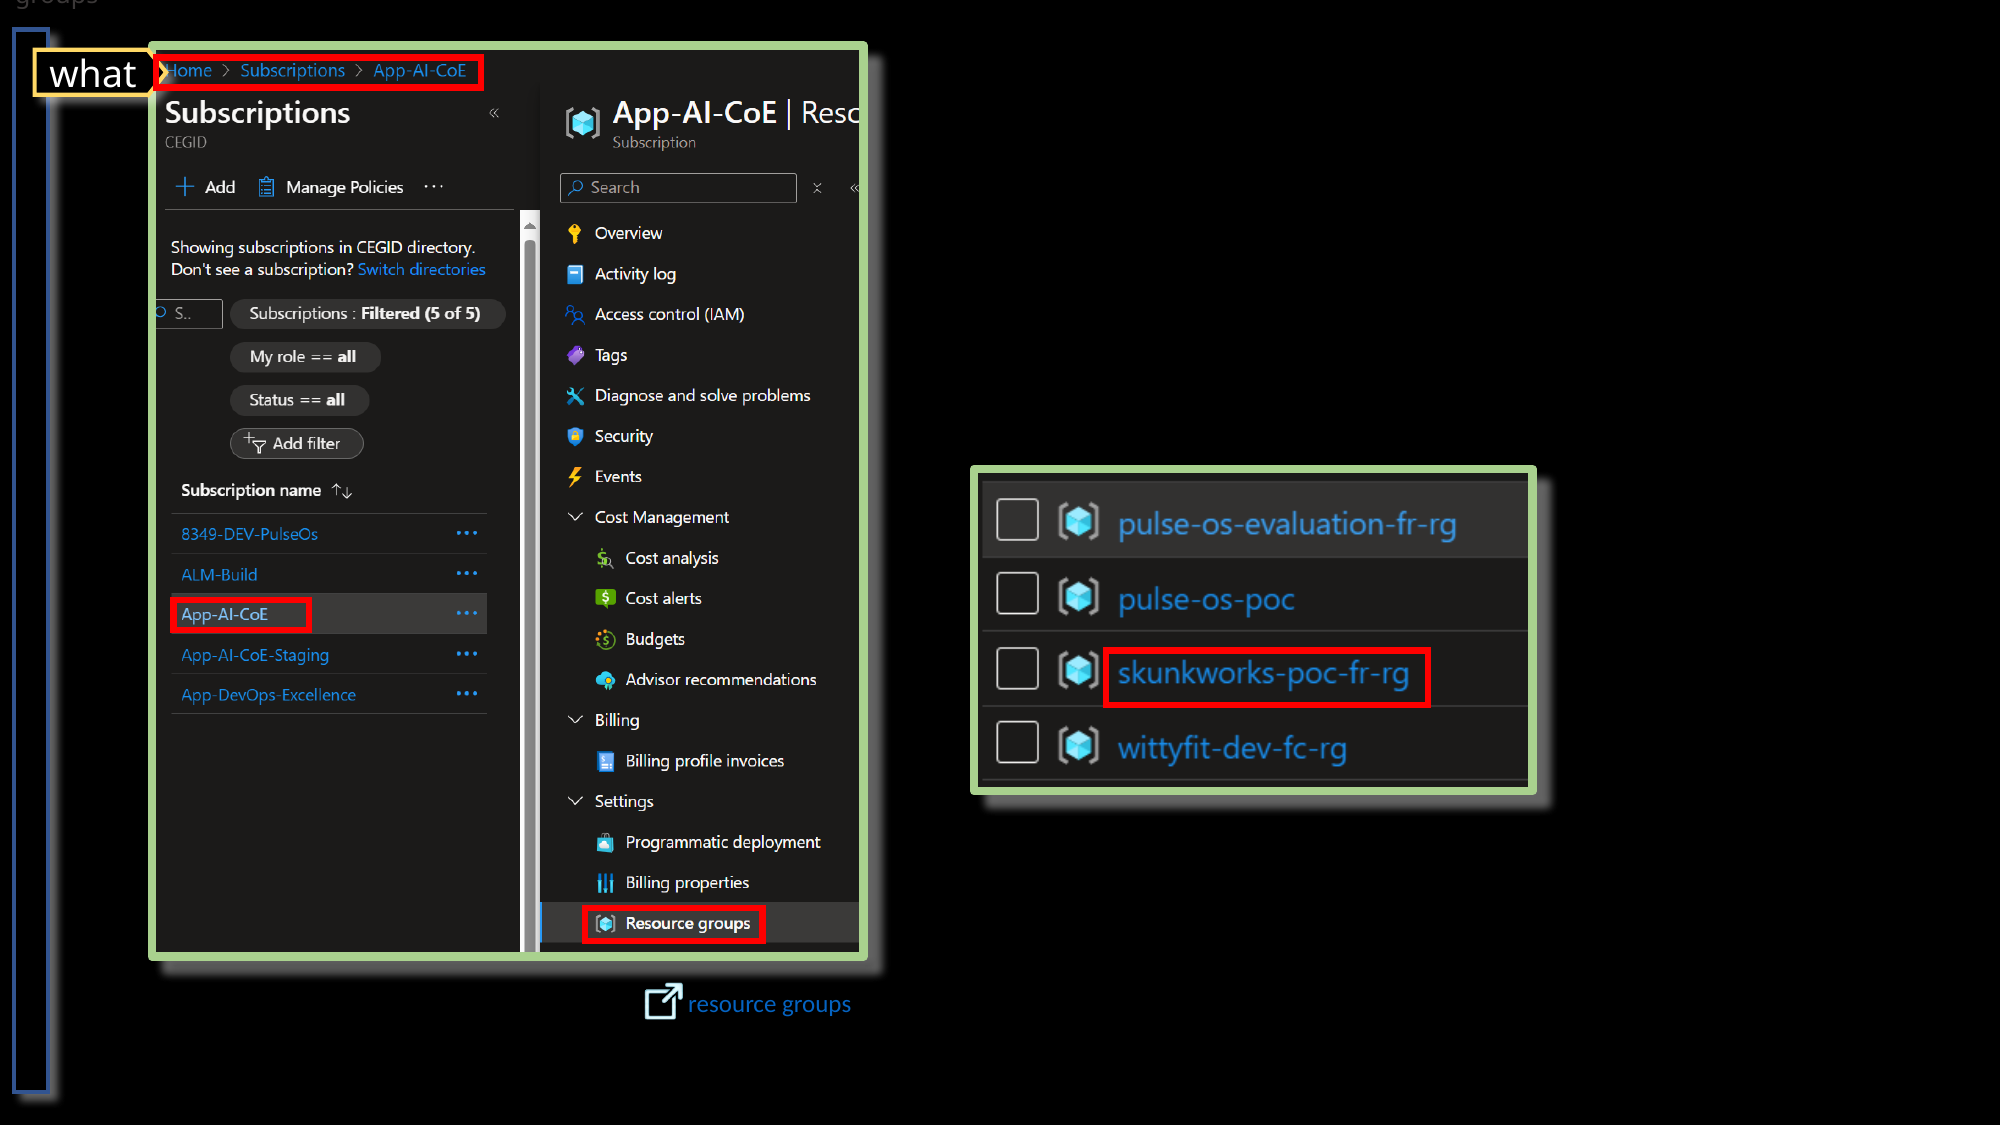

# 2.3 resource groups
what
resource groups